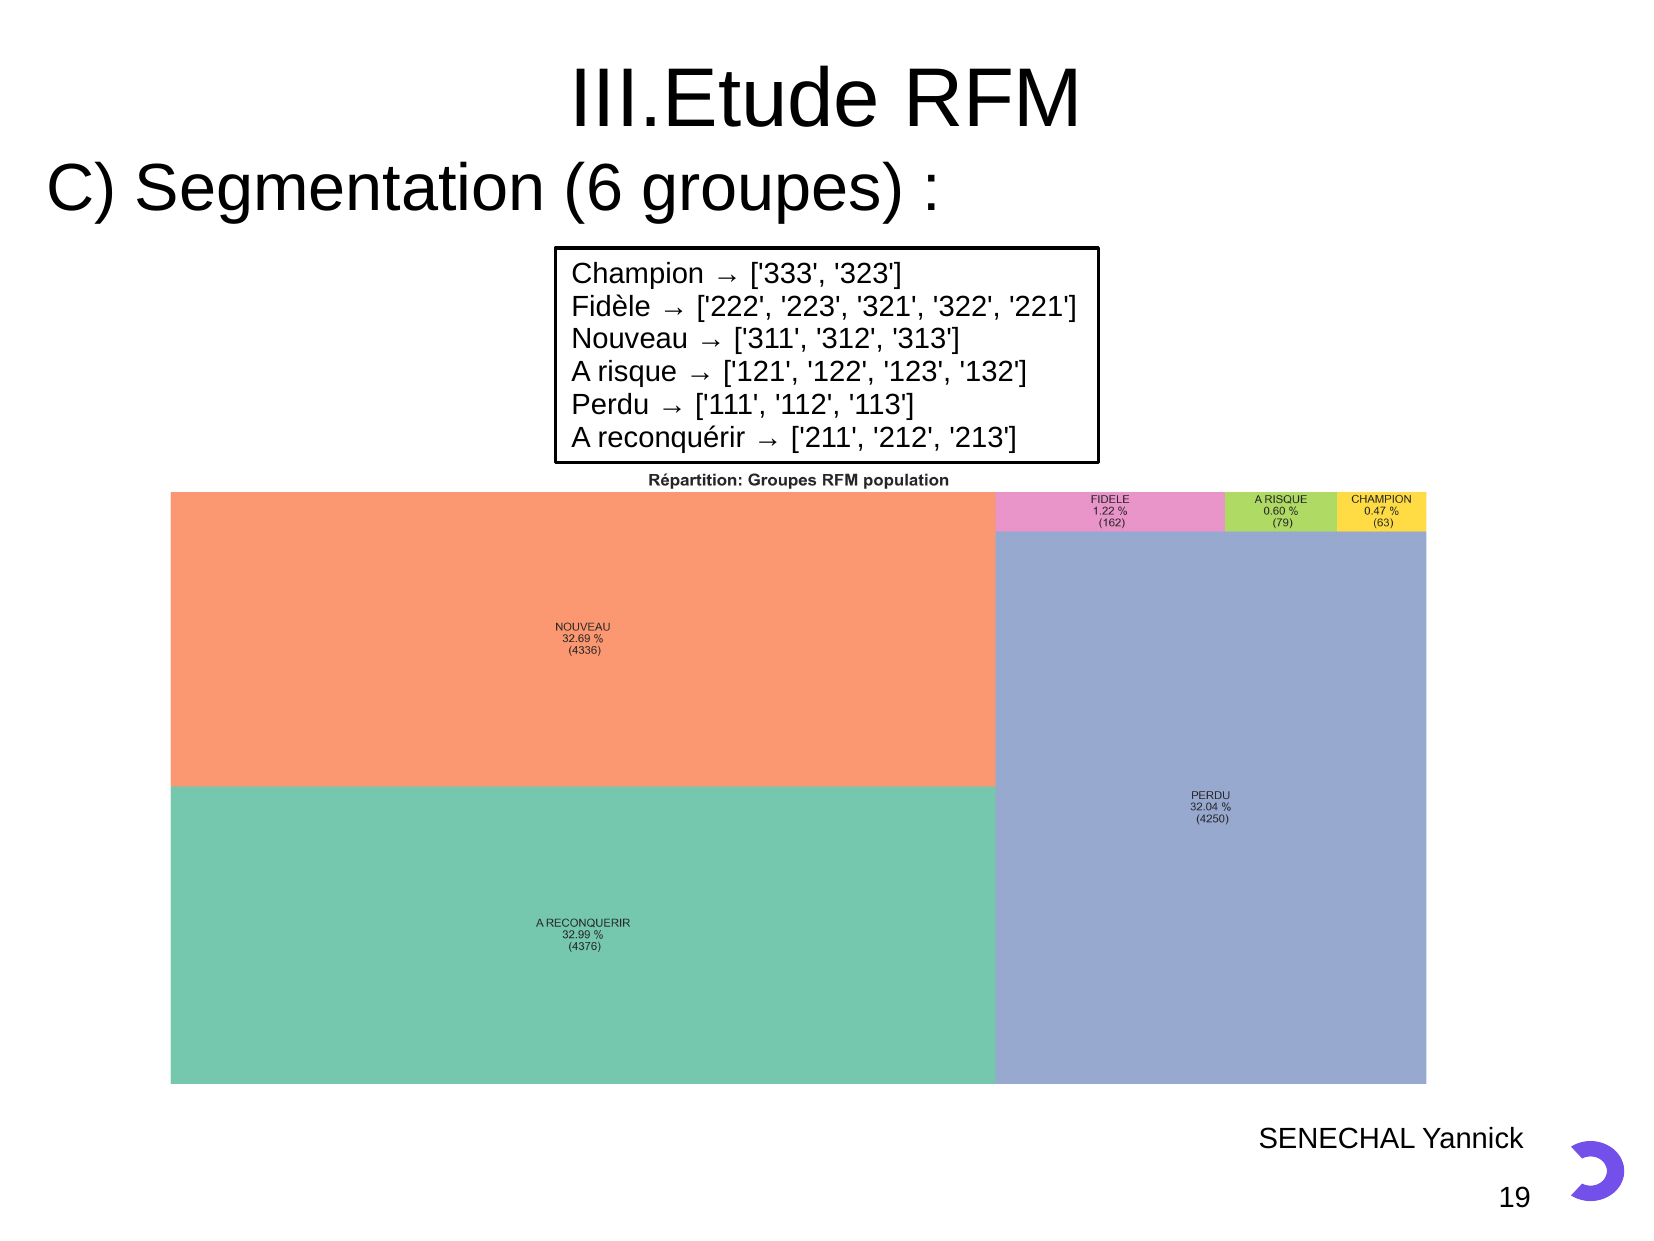

# III.Etude RFM
C) Segmentation (6 groupes) :
Champion → ['333', '323']
Fidèle → ['222', '223', '321', '322', '221']
Nouveau → ['311', '312', '313']
A risque → ['121', '122', '123', '132']
Perdu → ['111', '112', '113']
A reconquérir → ['211', '212', '213']
SENECHAL Yannick
19